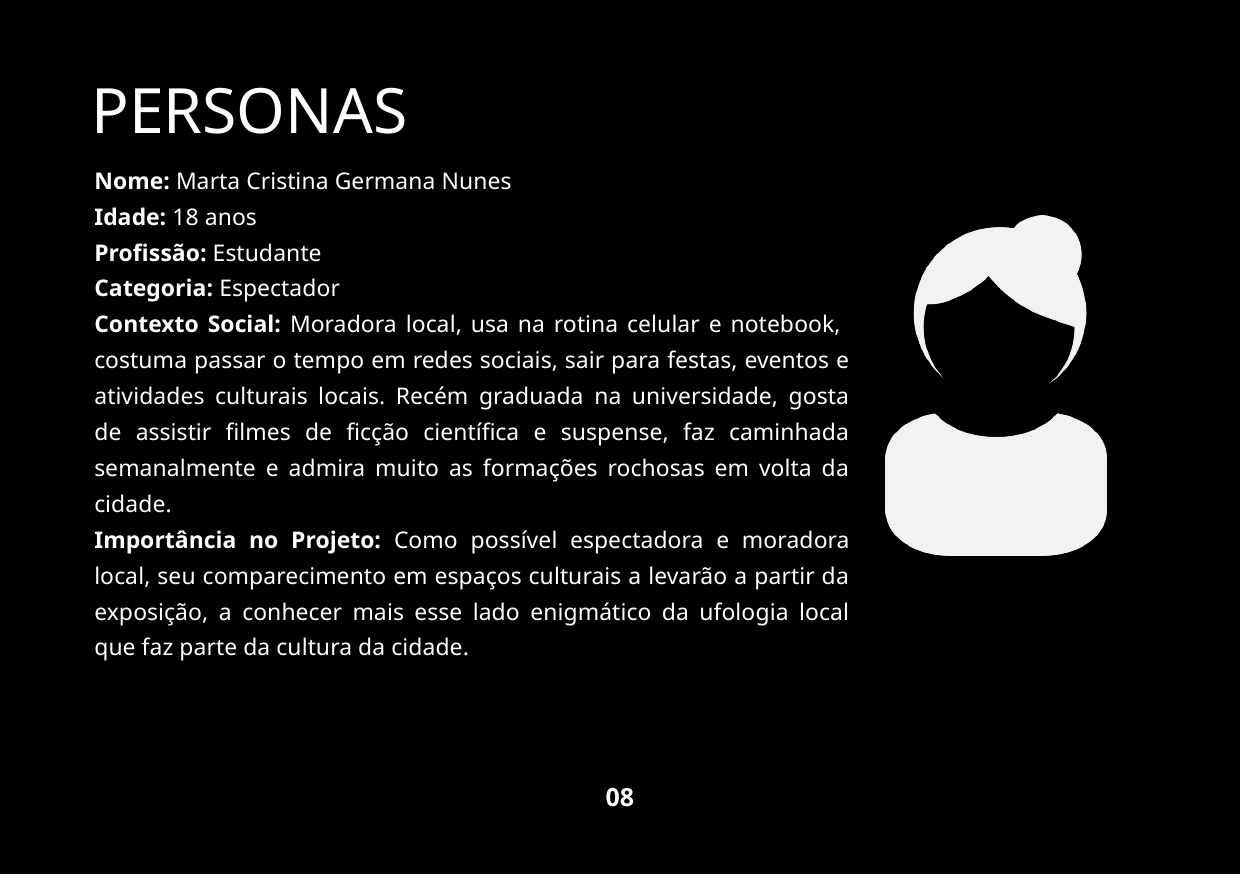

PERSONAS
Nome: Marta Cristina Germana Nunes
Idade: 18 anos
Profissão: Estudante
Categoria: Espectador
Contexto Social: Moradora local, usa na rotina celular e notebook, costuma passar o tempo em redes sociais, sair para festas, eventos e atividades culturais locais. Recém graduada na universidade, gosta de assistir filmes de ficção científica e suspense, faz caminhada semanalmente e admira muito as formações rochosas em volta da cidade.
Importância no Projeto: Como possível espectadora e moradora local, seu comparecimento em espaços culturais a levarão a partir da exposição, a conhecer mais esse lado enigmático da ufologia local que faz parte da cultura da cidade.
# 08